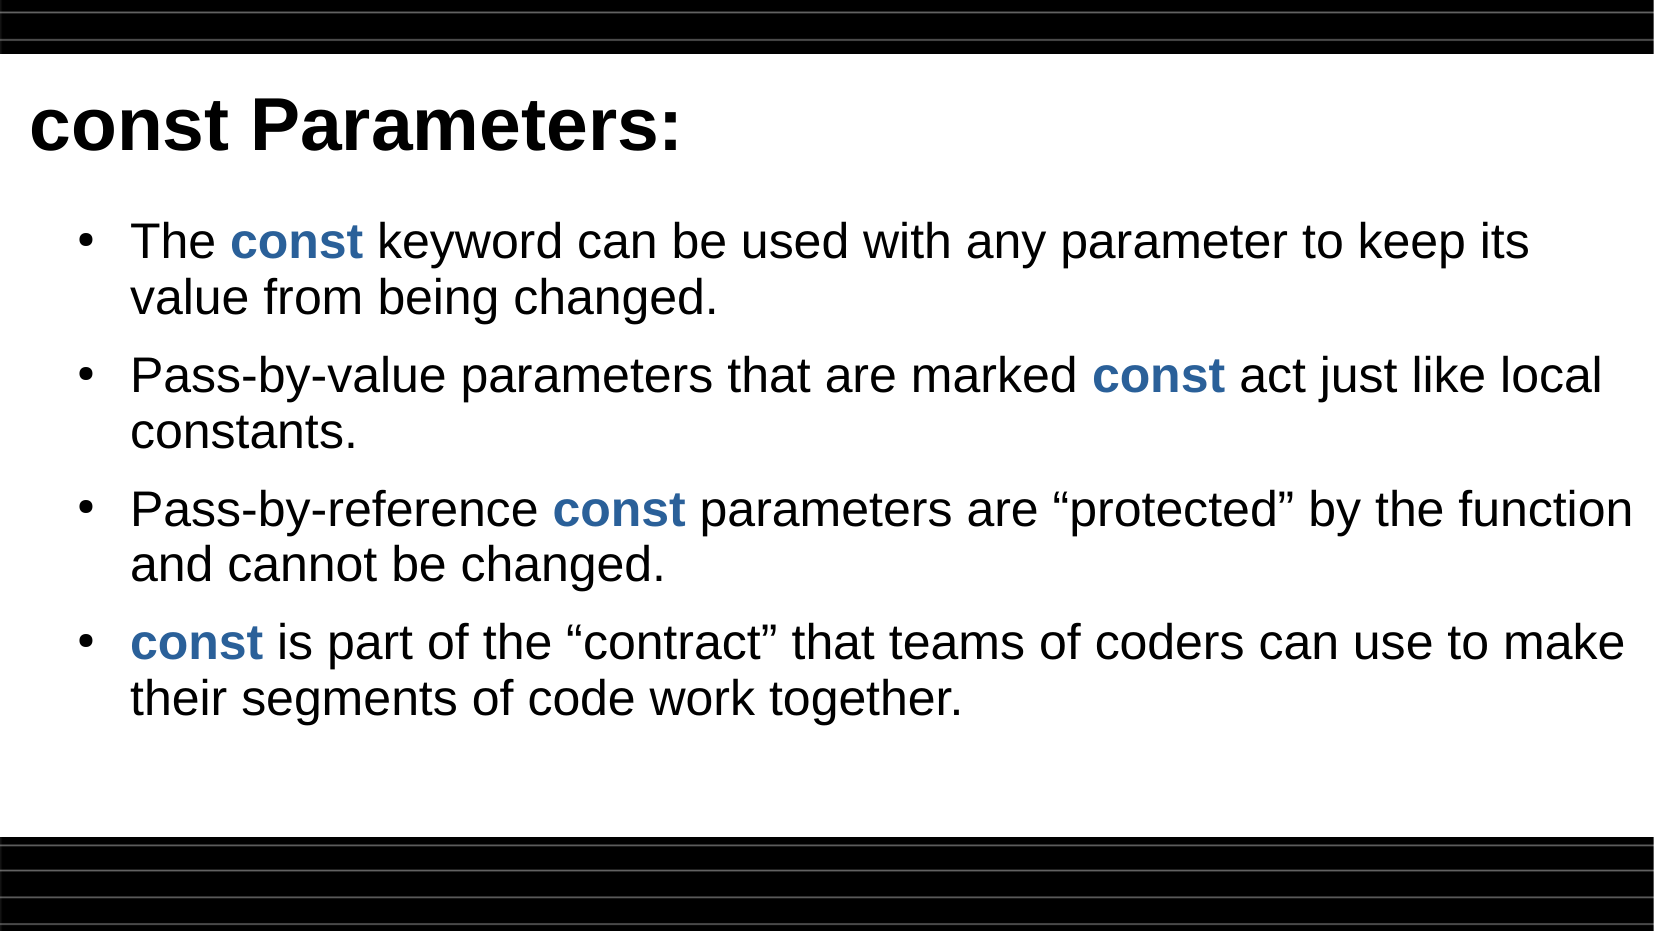

const Parameters:
# The const keyword can be used with any parameter to keep its value from being changed.
Pass-by-value parameters that are marked const act just like local constants.
Pass-by-reference const parameters are “protected” by the function and cannot be changed.
const is part of the “contract” that teams of coders can use to make their segments of code work together.